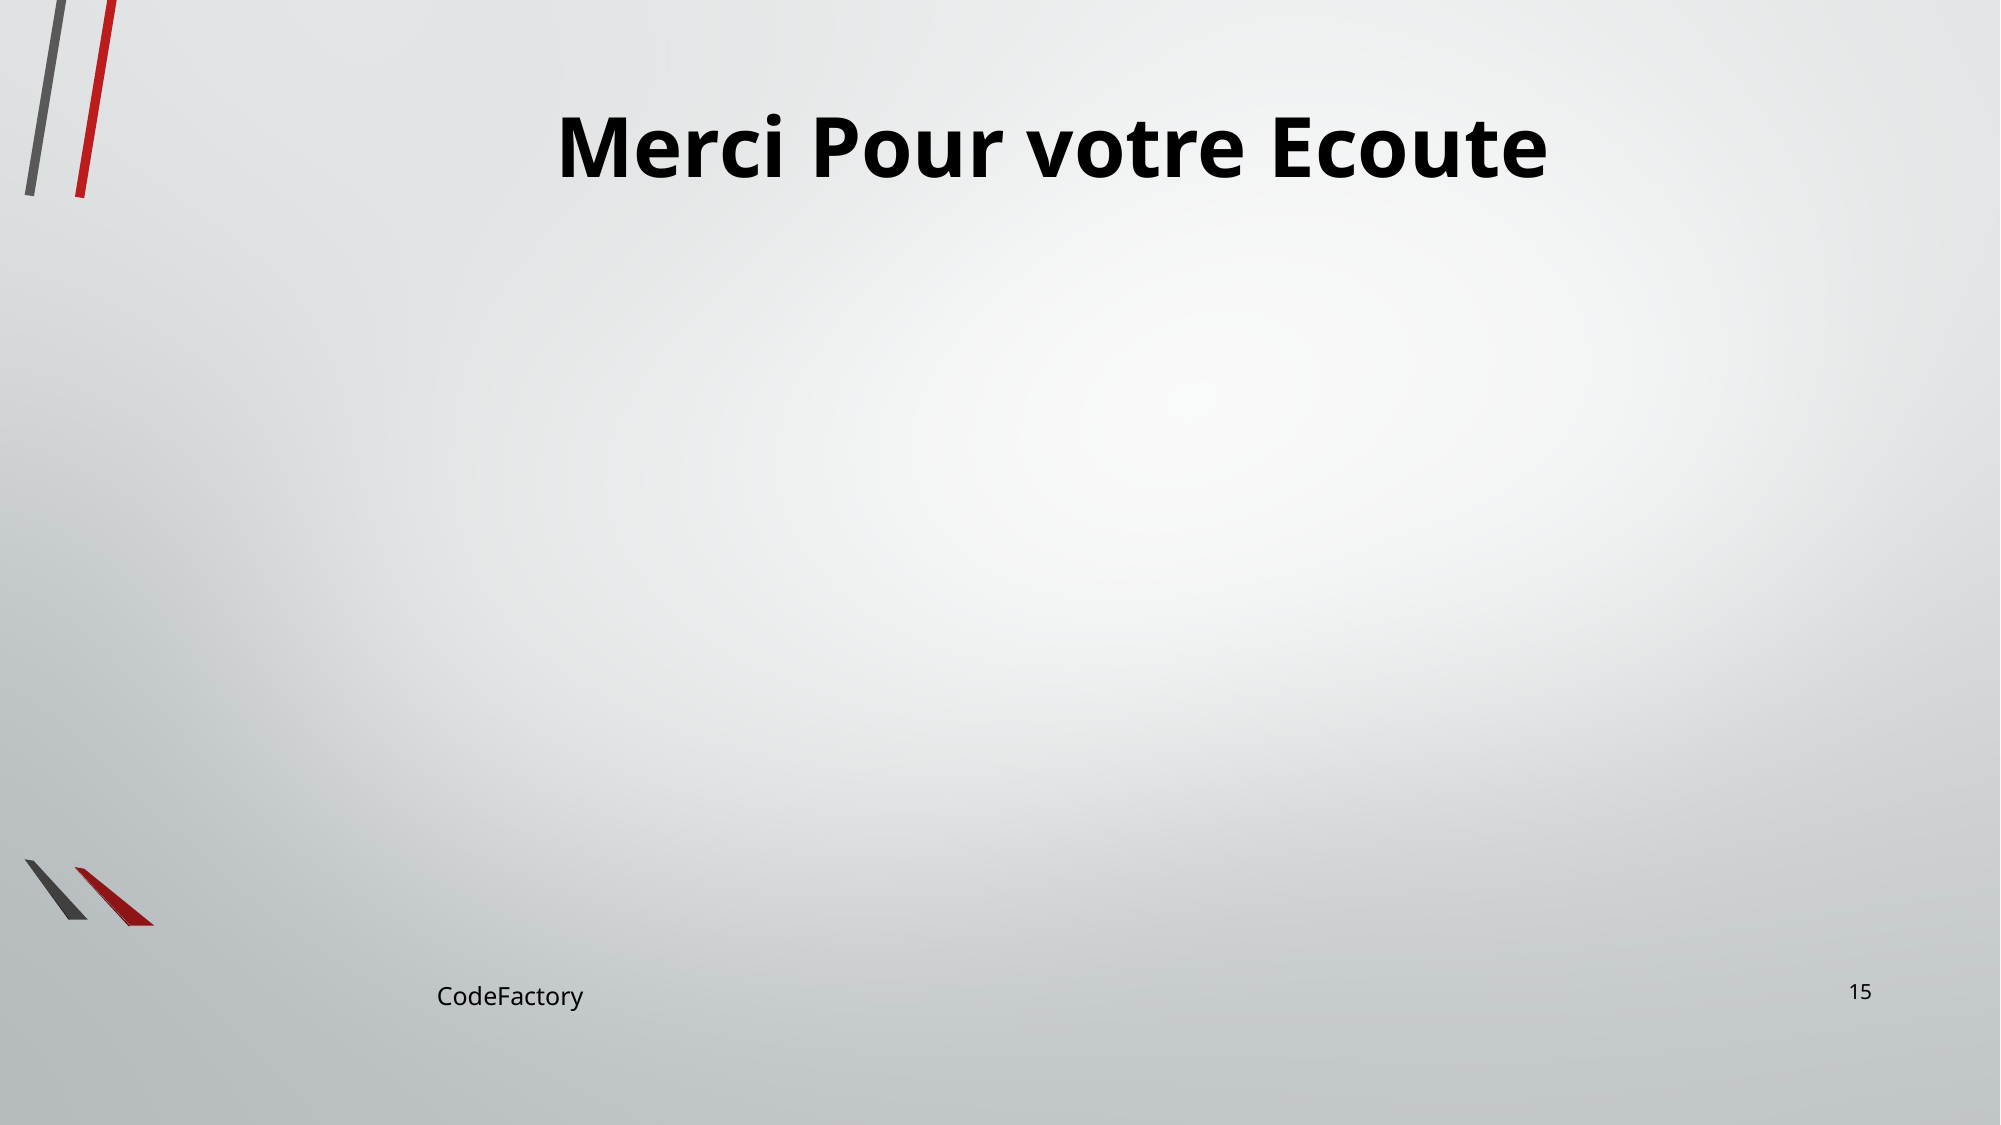

# Merci Pour votre Ecoute
15
CodeFactory